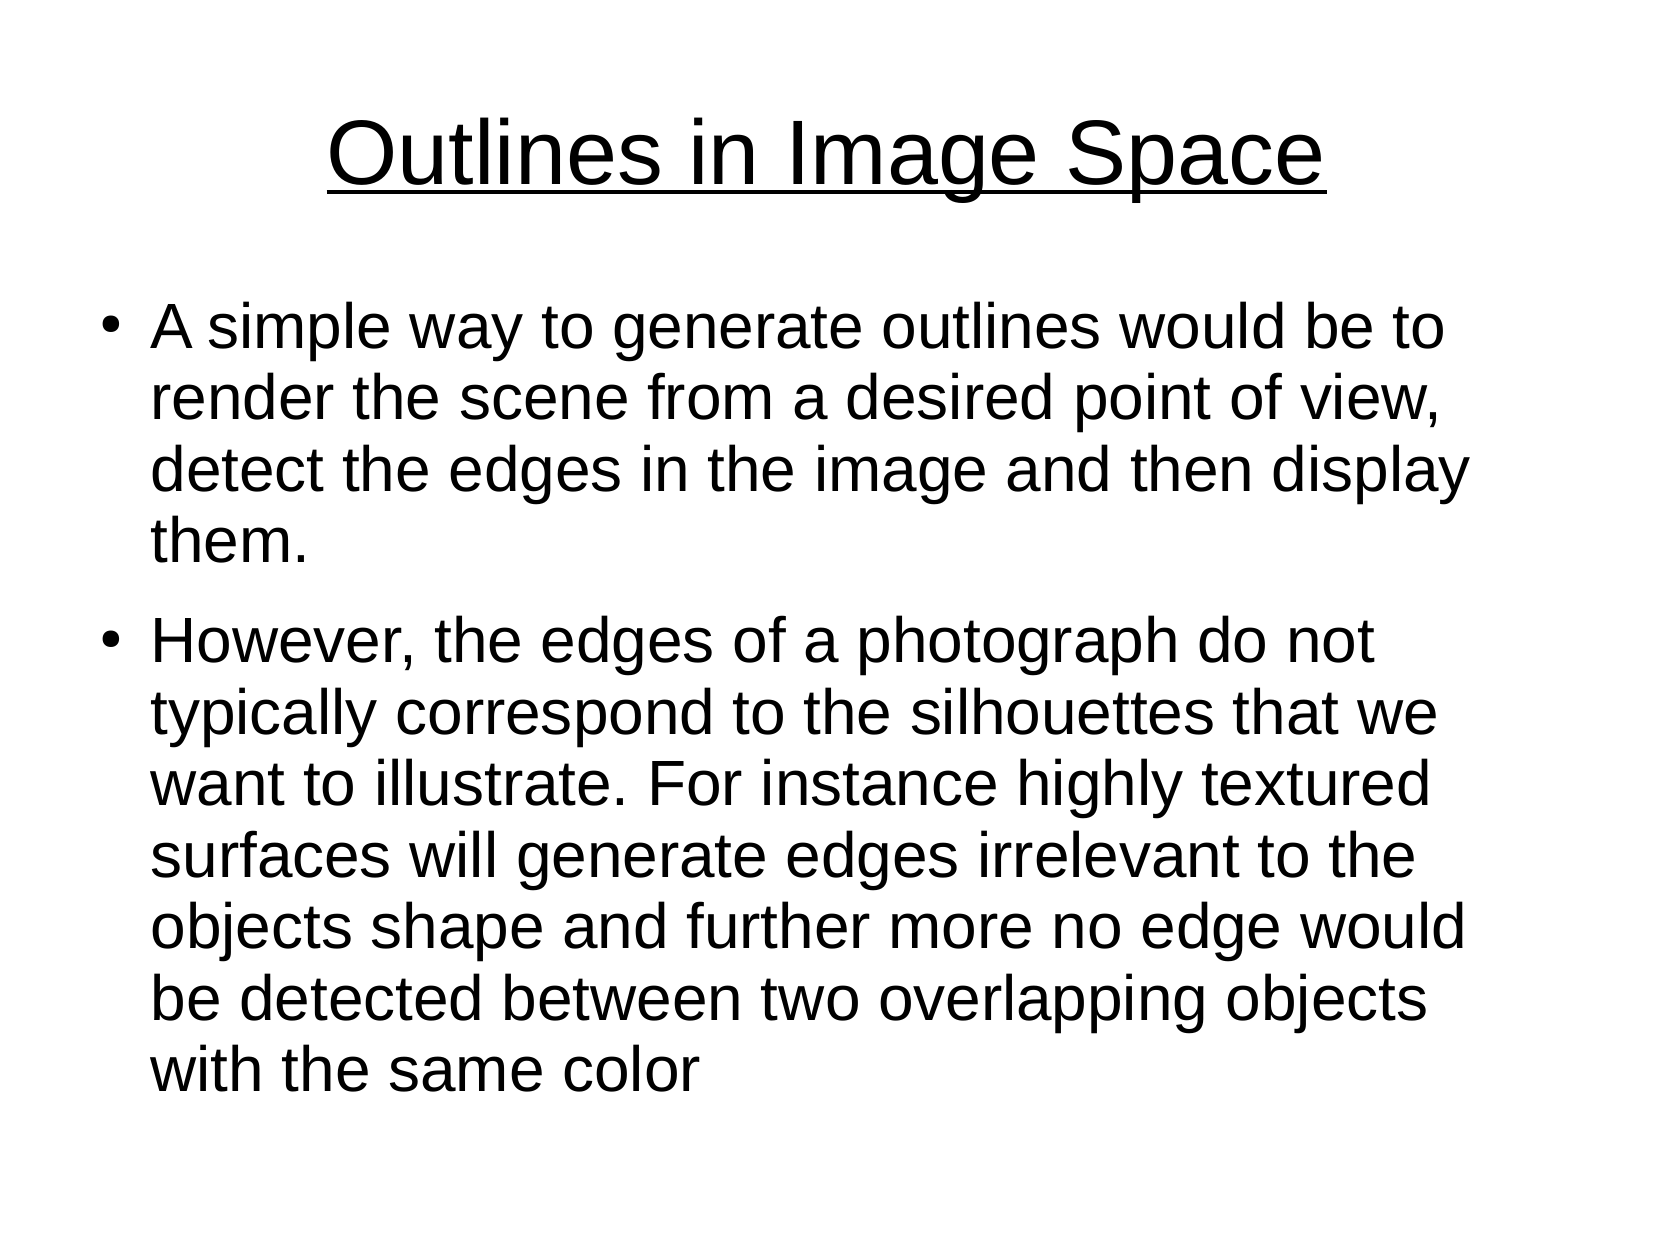

# Outlines in Image Space
A simple way to generate outlines would be to render the scene from a desired point of view, detect the edges in the image and then display them.
However, the edges of a photograph do not typically correspond to the silhouettes that we want to illustrate. For instance highly textured surfaces will generate edges irrelevant to the objects shape and further more no edge would be detected between two overlapping objects with the same color